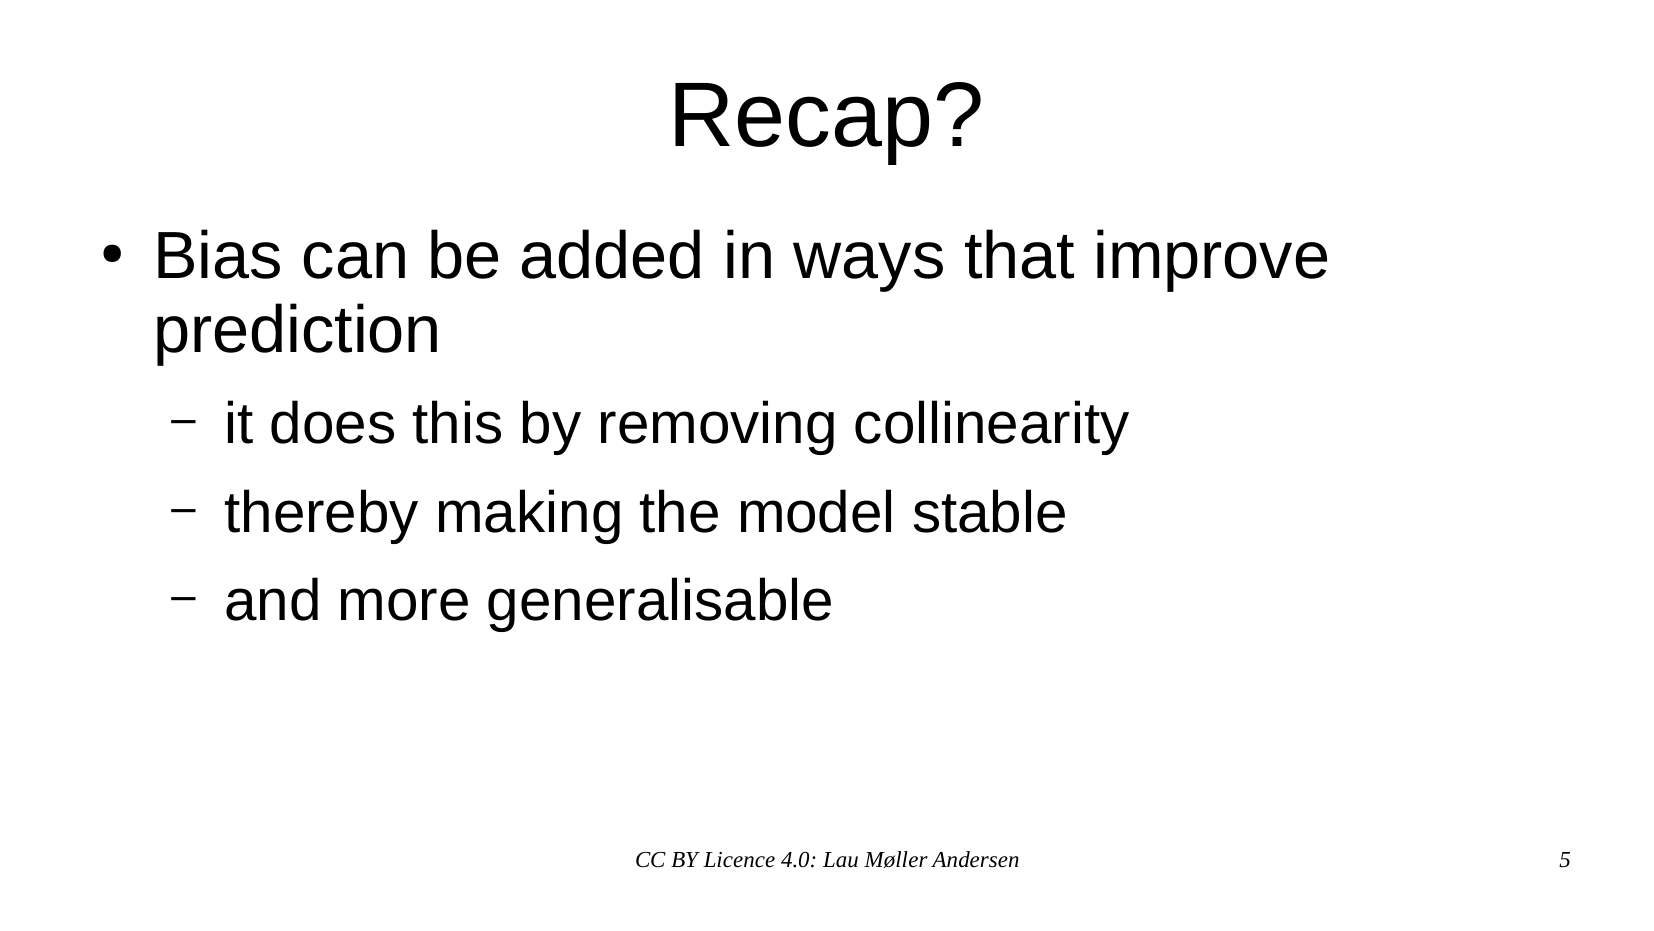

# Recap?
Bias can be added in ways that improve prediction
it does this by removing collinearity
thereby making the model stable
and more generalisable
CC BY Licence 4.0: Lau Møller Andersen
5